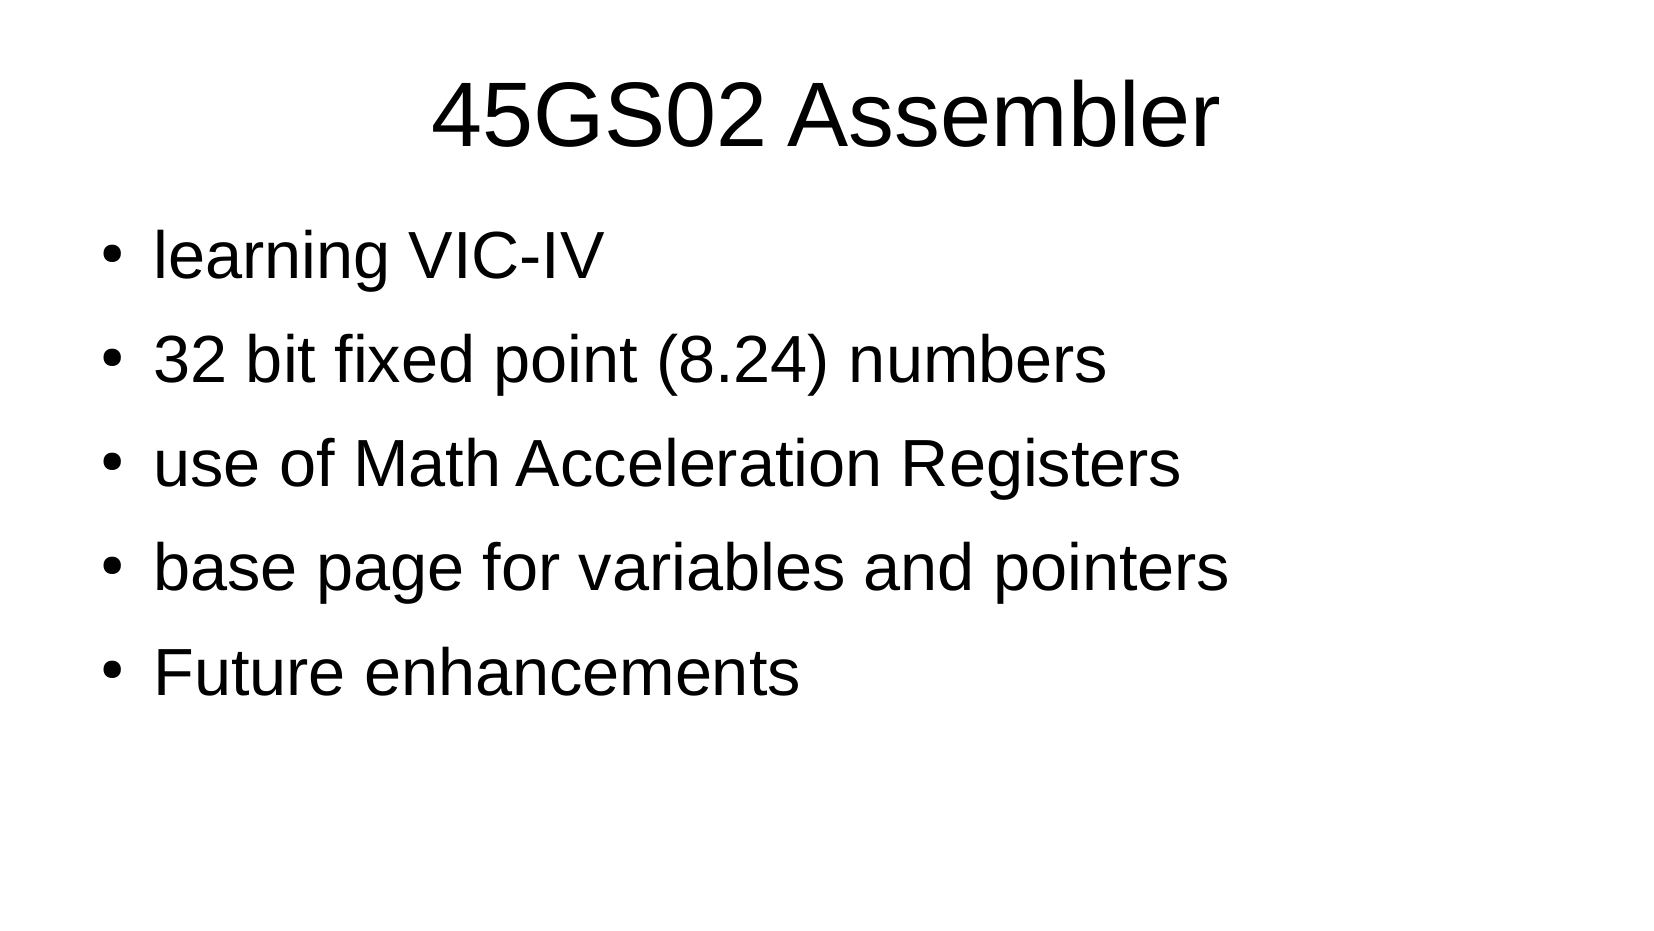

# 45GS02 Assembler
learning VIC-IV
32 bit fixed point (8.24) numbers
use of Math Acceleration Registers
base page for variables and pointers
Future enhancements